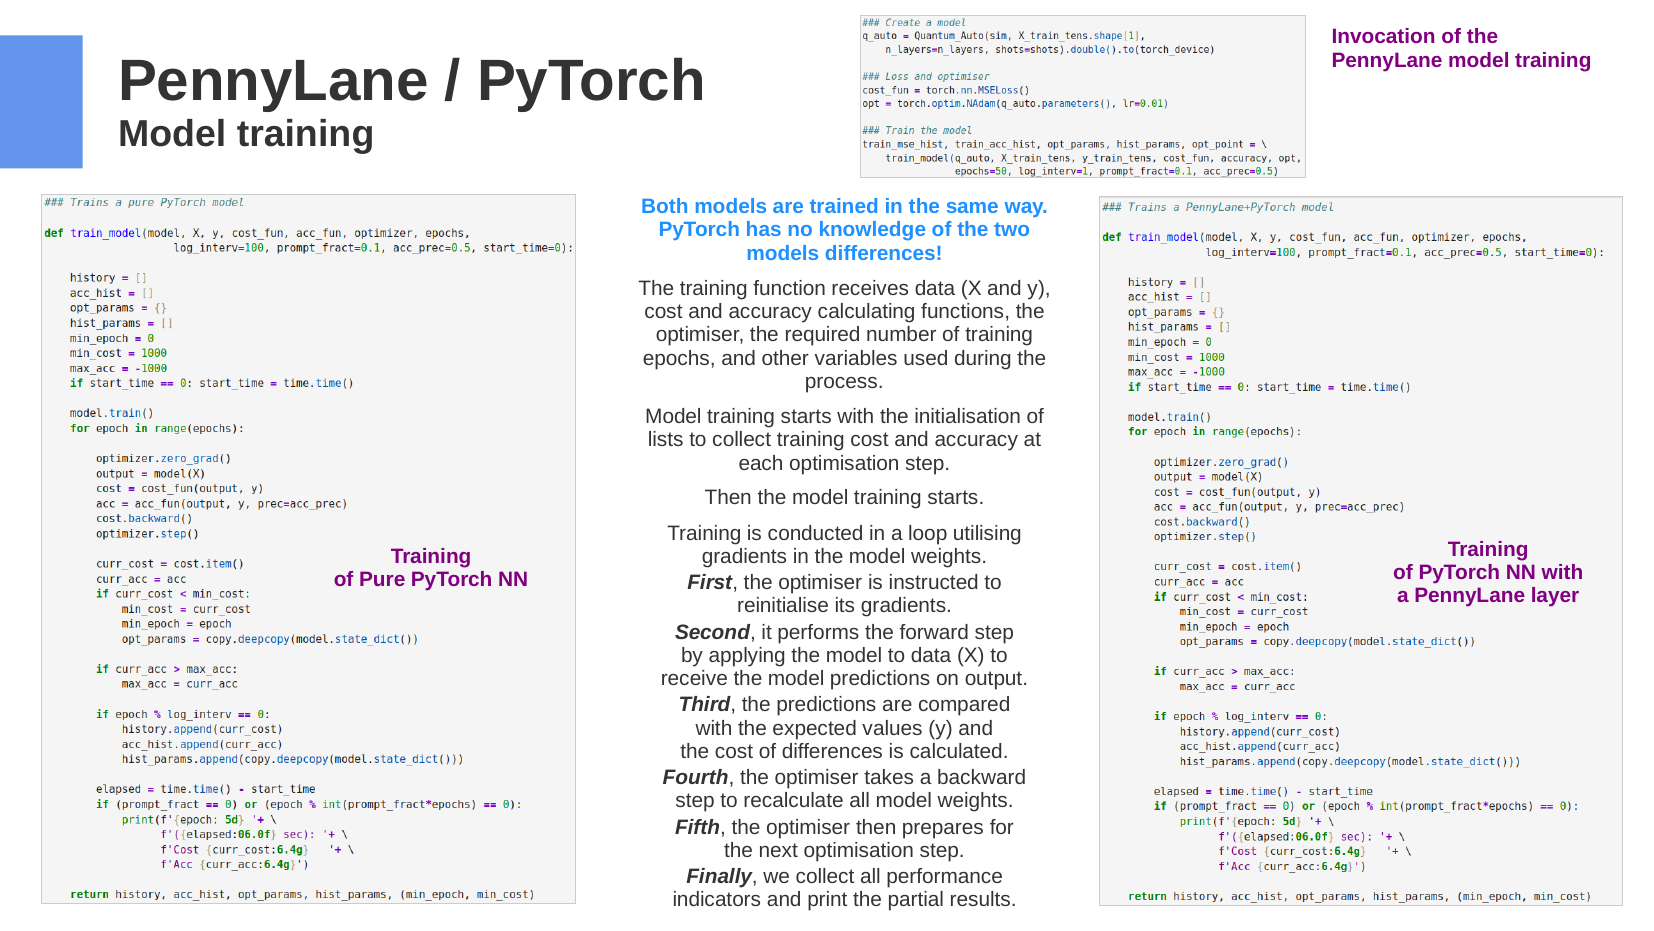

Invocation of the
PennyLane model training
# PennyLane / PyTorch Model training
Both models are trained in the same way.
PyTorch has no knowledge of the two models differences!
The training function receives data (X and y), cost and accuracy calculating functions, the optimiser, the required number of training epochs, and other variables used during the process.
Model training starts with the initialisation of lists to collect training cost and accuracy at each optimisation step.
Then the model training starts.
Training is conducted in a loop utilising gradients in the model weights.
First, the optimiser is instructed to
reinitialise its gradients.
Second, it performs the forward step
by applying the model to data (X) to
receive the model predictions on output.
Third, the predictions are compared
with the expected values (y) and
the cost of differences is calculated.
Fourth, the optimiser takes a backward
step to recalculate all model weights.
Fifth, the optimiser then prepares for
the next optimisation step.
Finally, we collect all performance
indicators and print the partial results.
Training
of PyTorch NN with
a PennyLane layer
Training
of Pure PyTorch NN
6